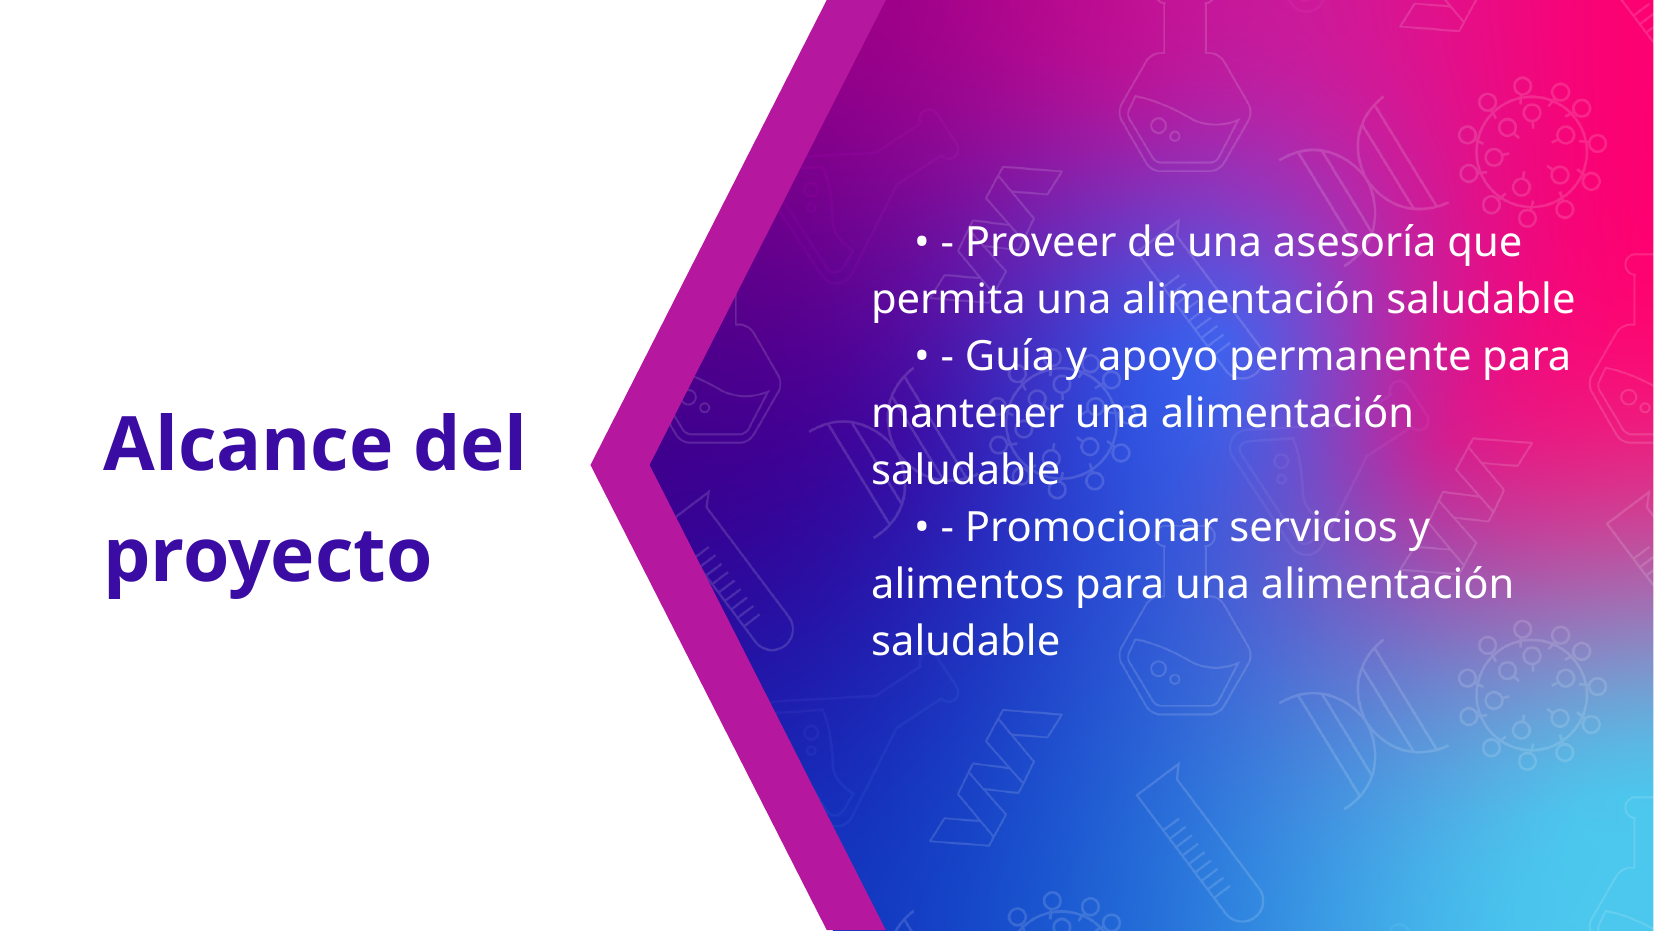

• - Proveer de una asesoría que permita una alimentación saludable
 • - Guía y apoyo permanente para mantener una alimentación saludable
 • - Promocionar servicios y alimentos para una alimentación saludable
Alcance del proyecto